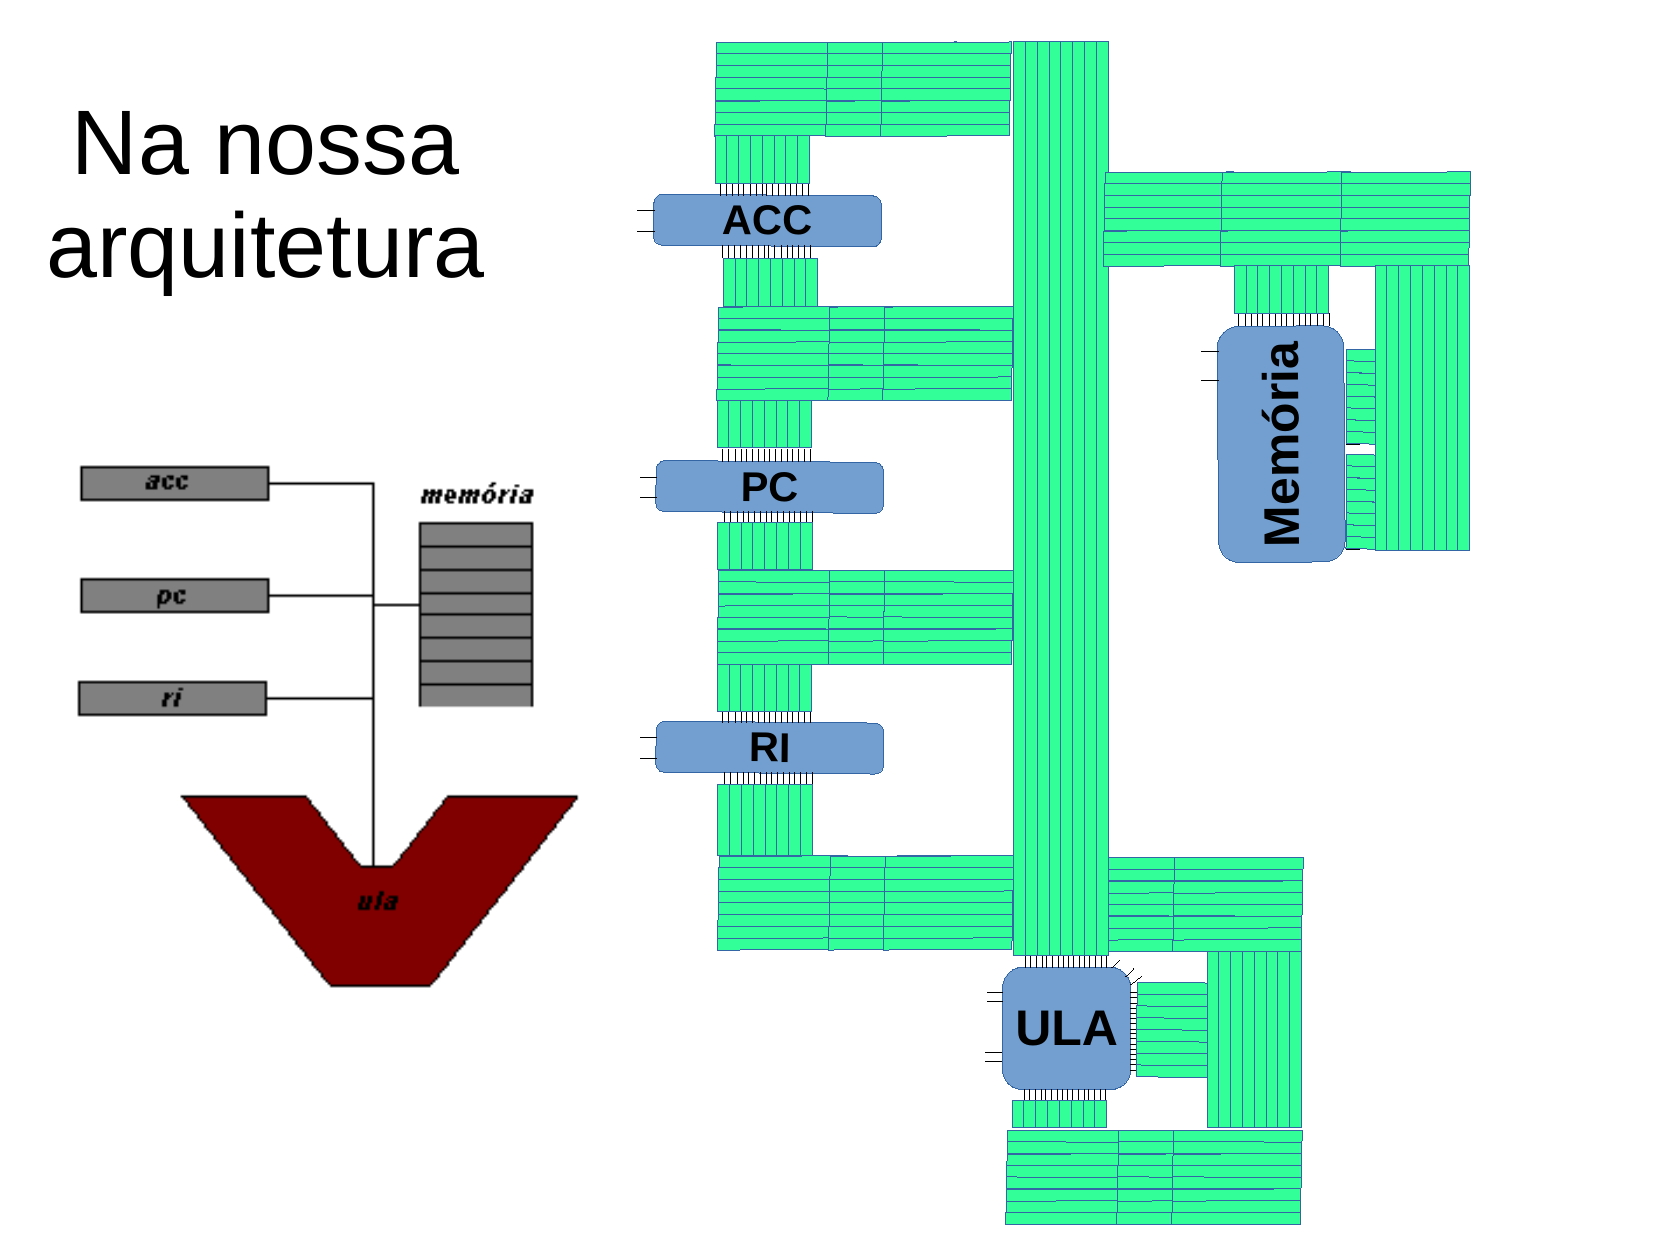

# Na nossa arquitetura
ACC
Memória
PC
RI
ULA